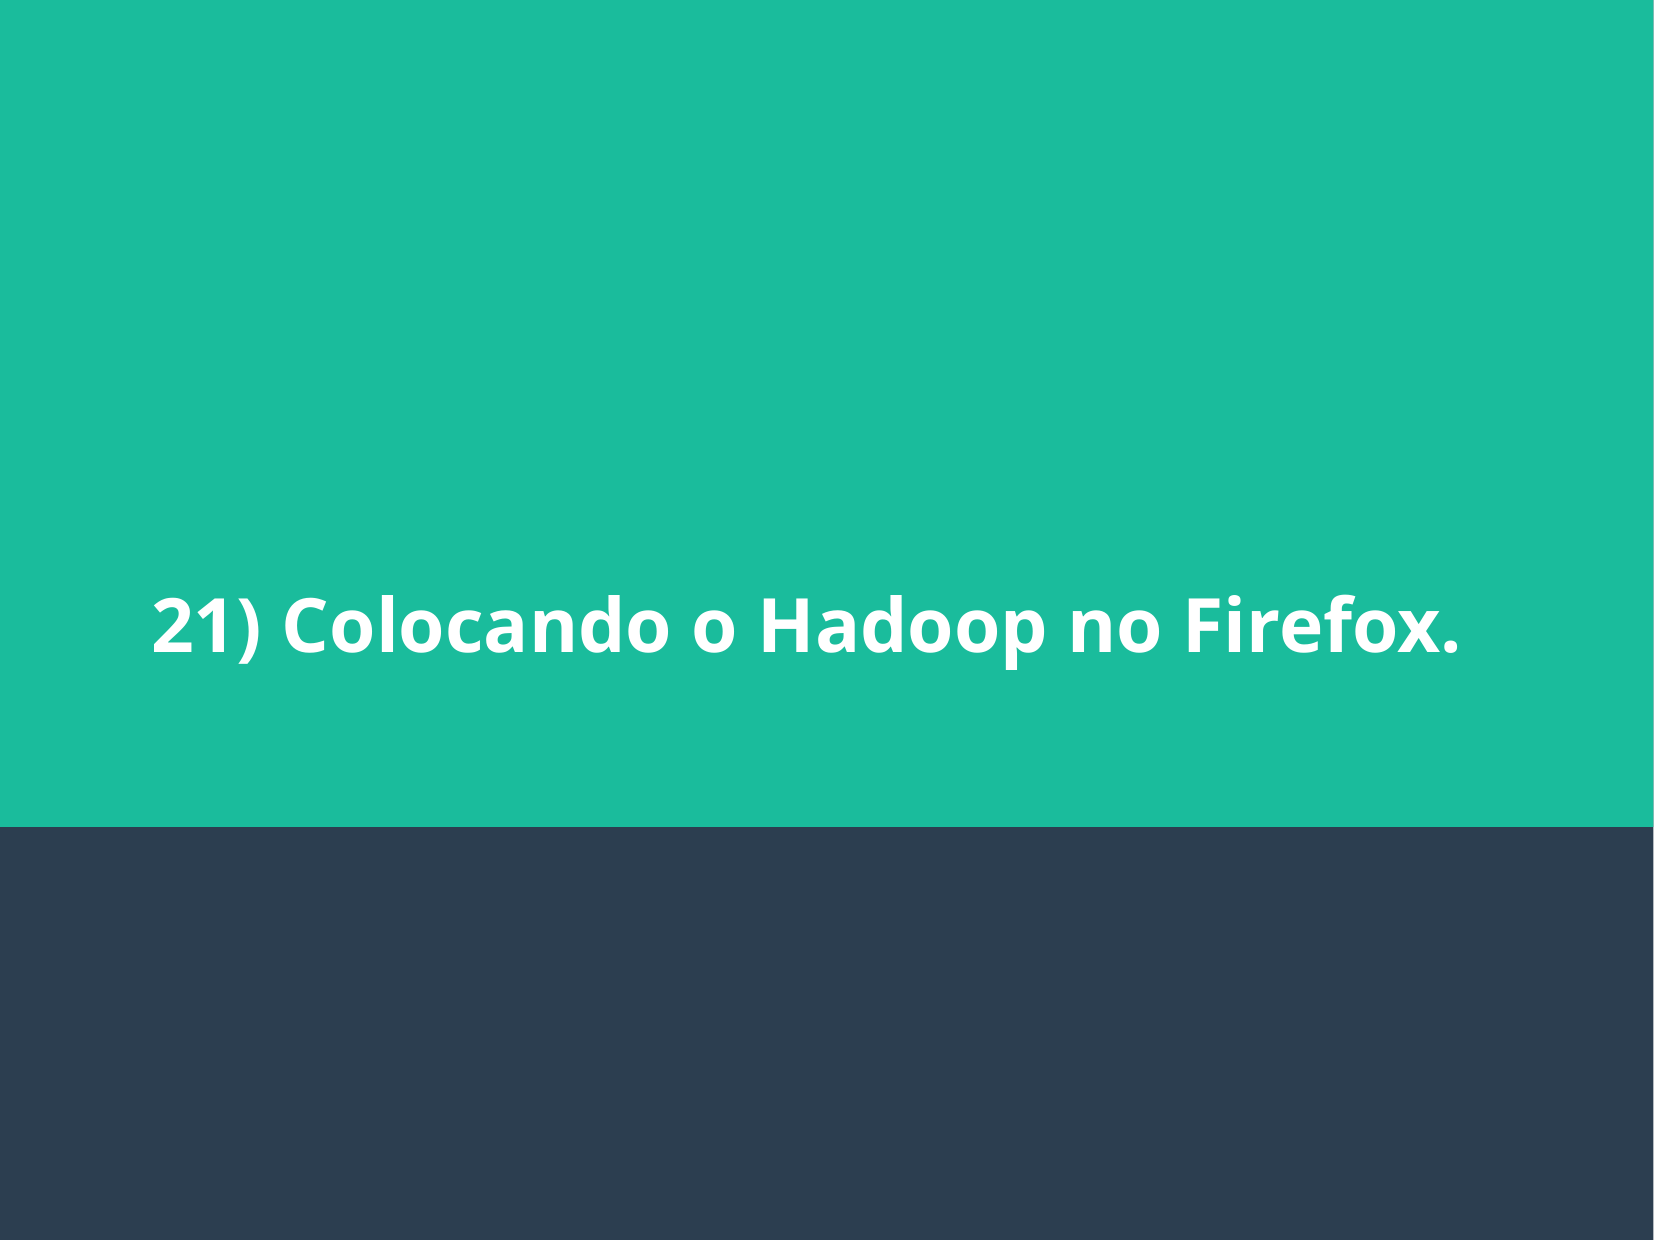

# 21) Colocando o Hadoop no Firefox.